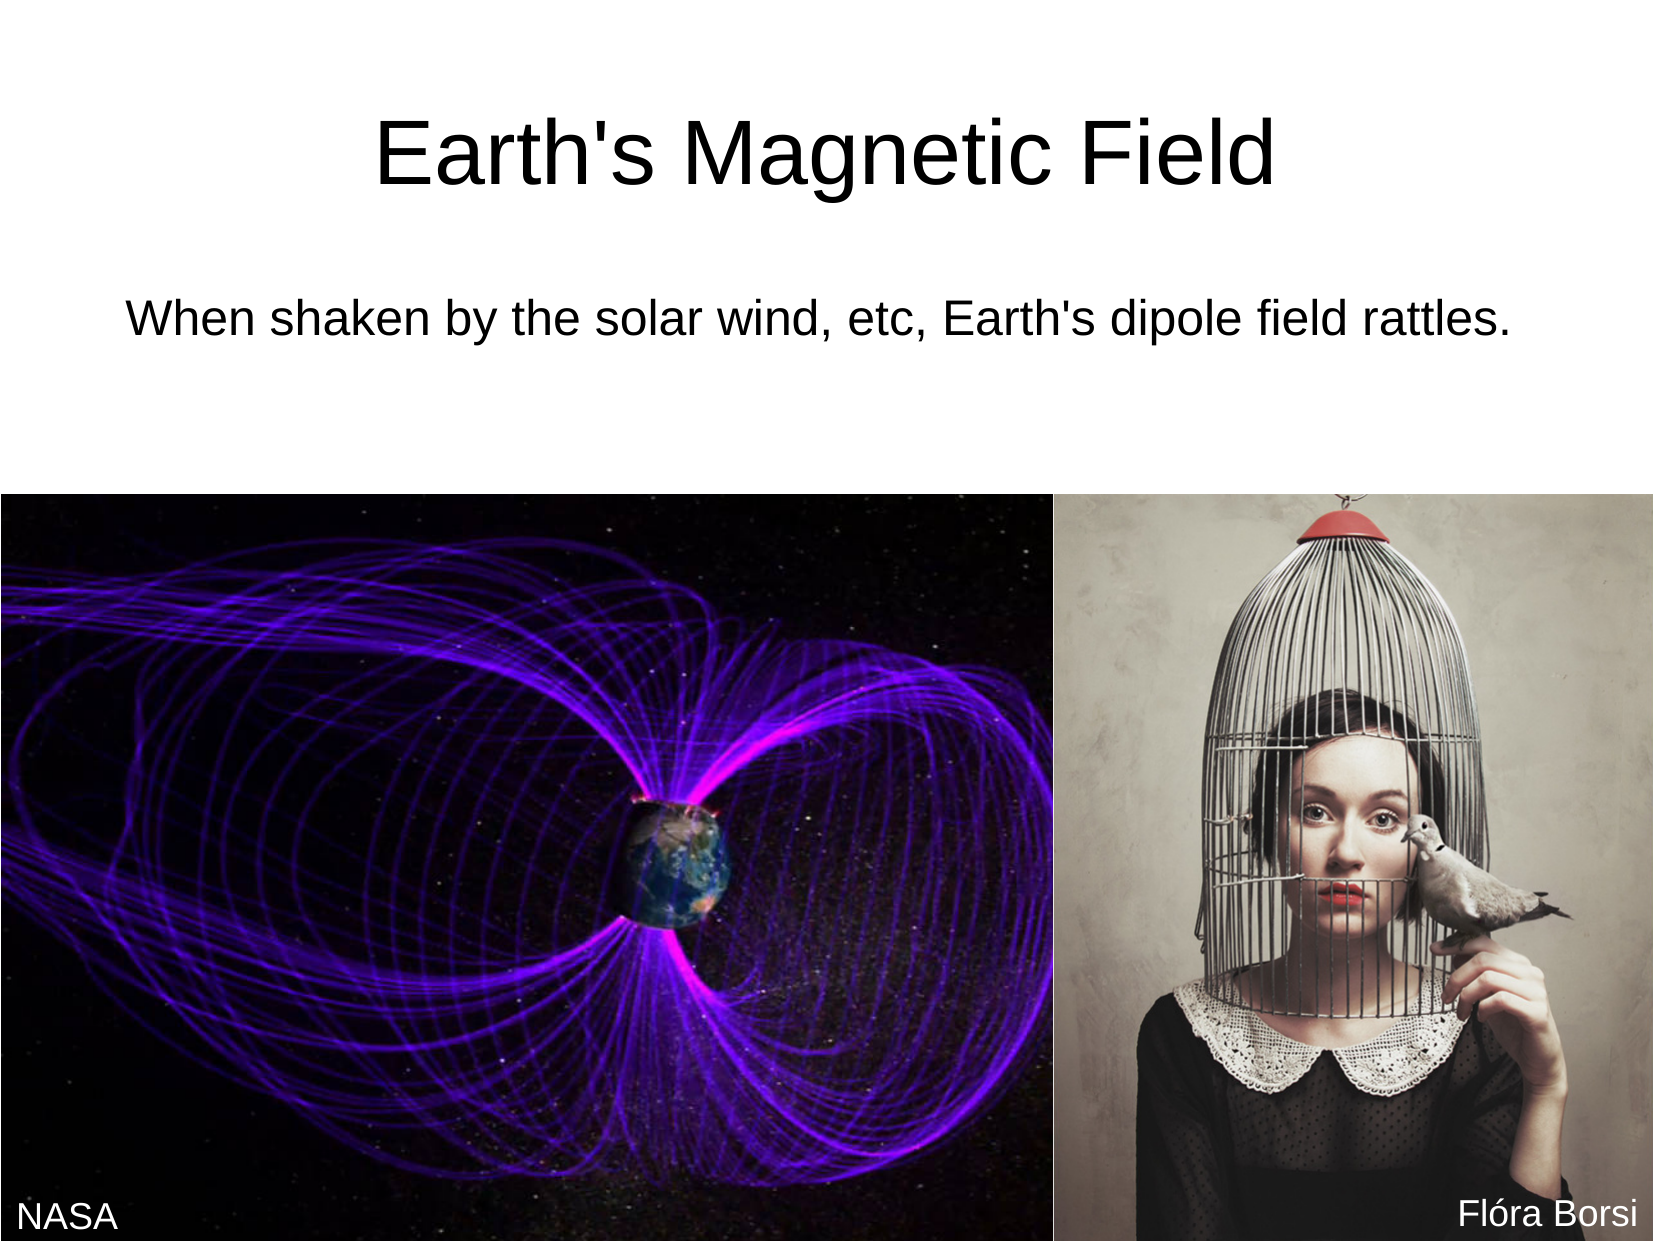

# Earth's Magnetic Field
When shaken by the solar wind, etc, Earth's dipole field rattles.
NASA
Flóra Borsi